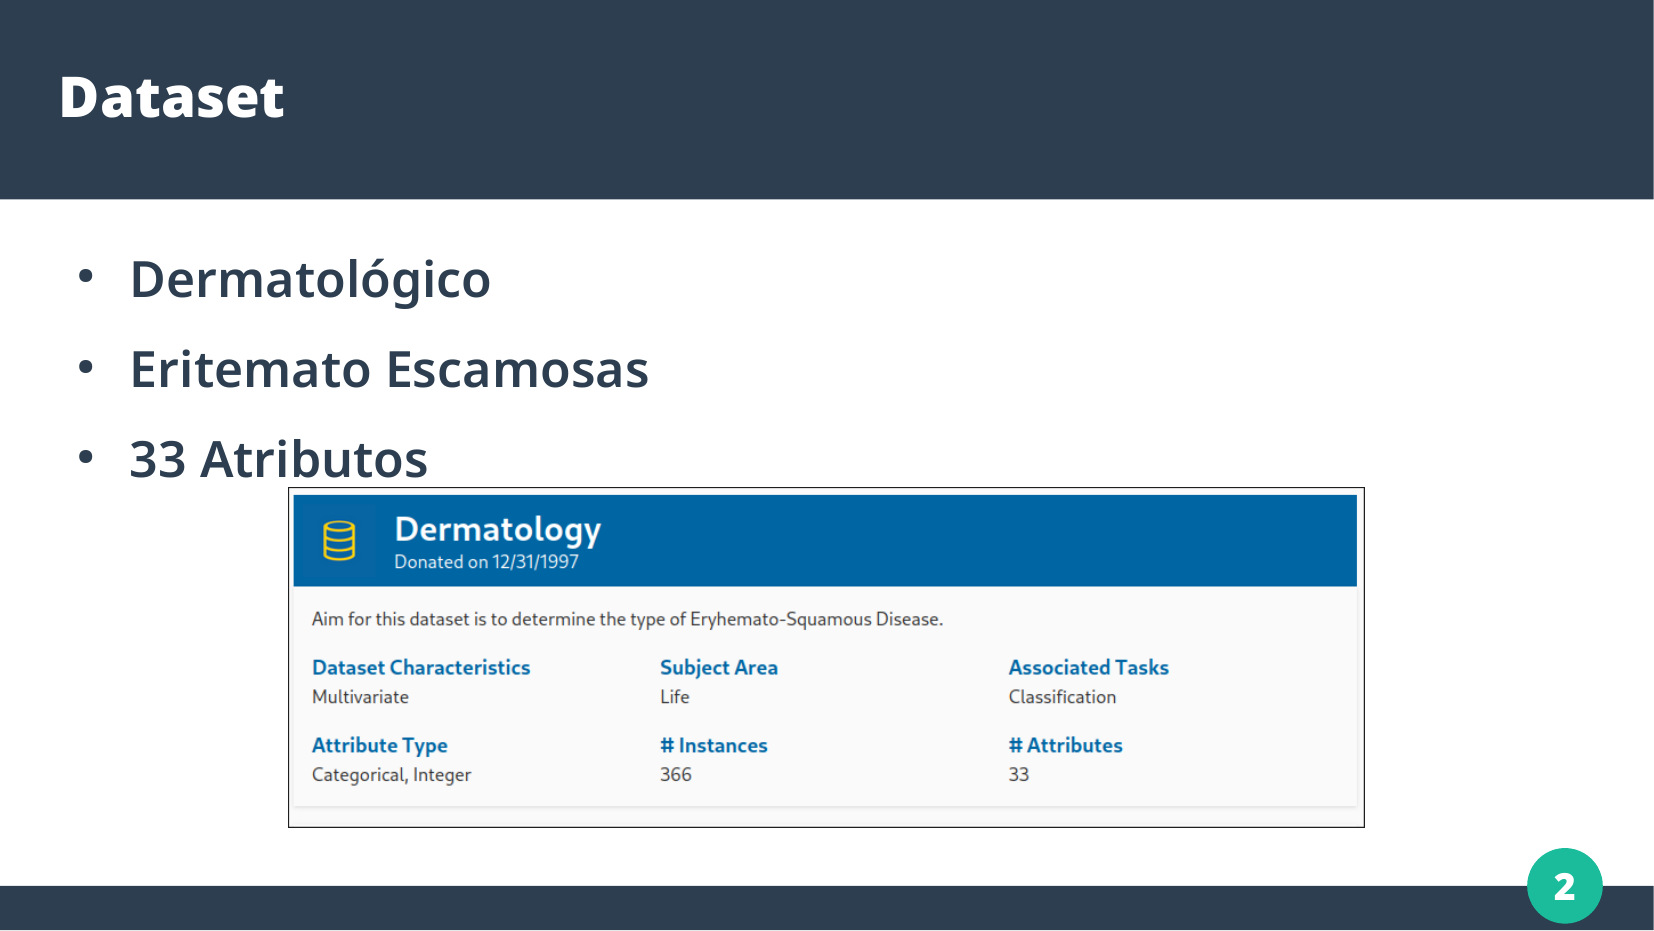

# Dataset
Dermatológico
Eritemato Escamosas
33 Atributos